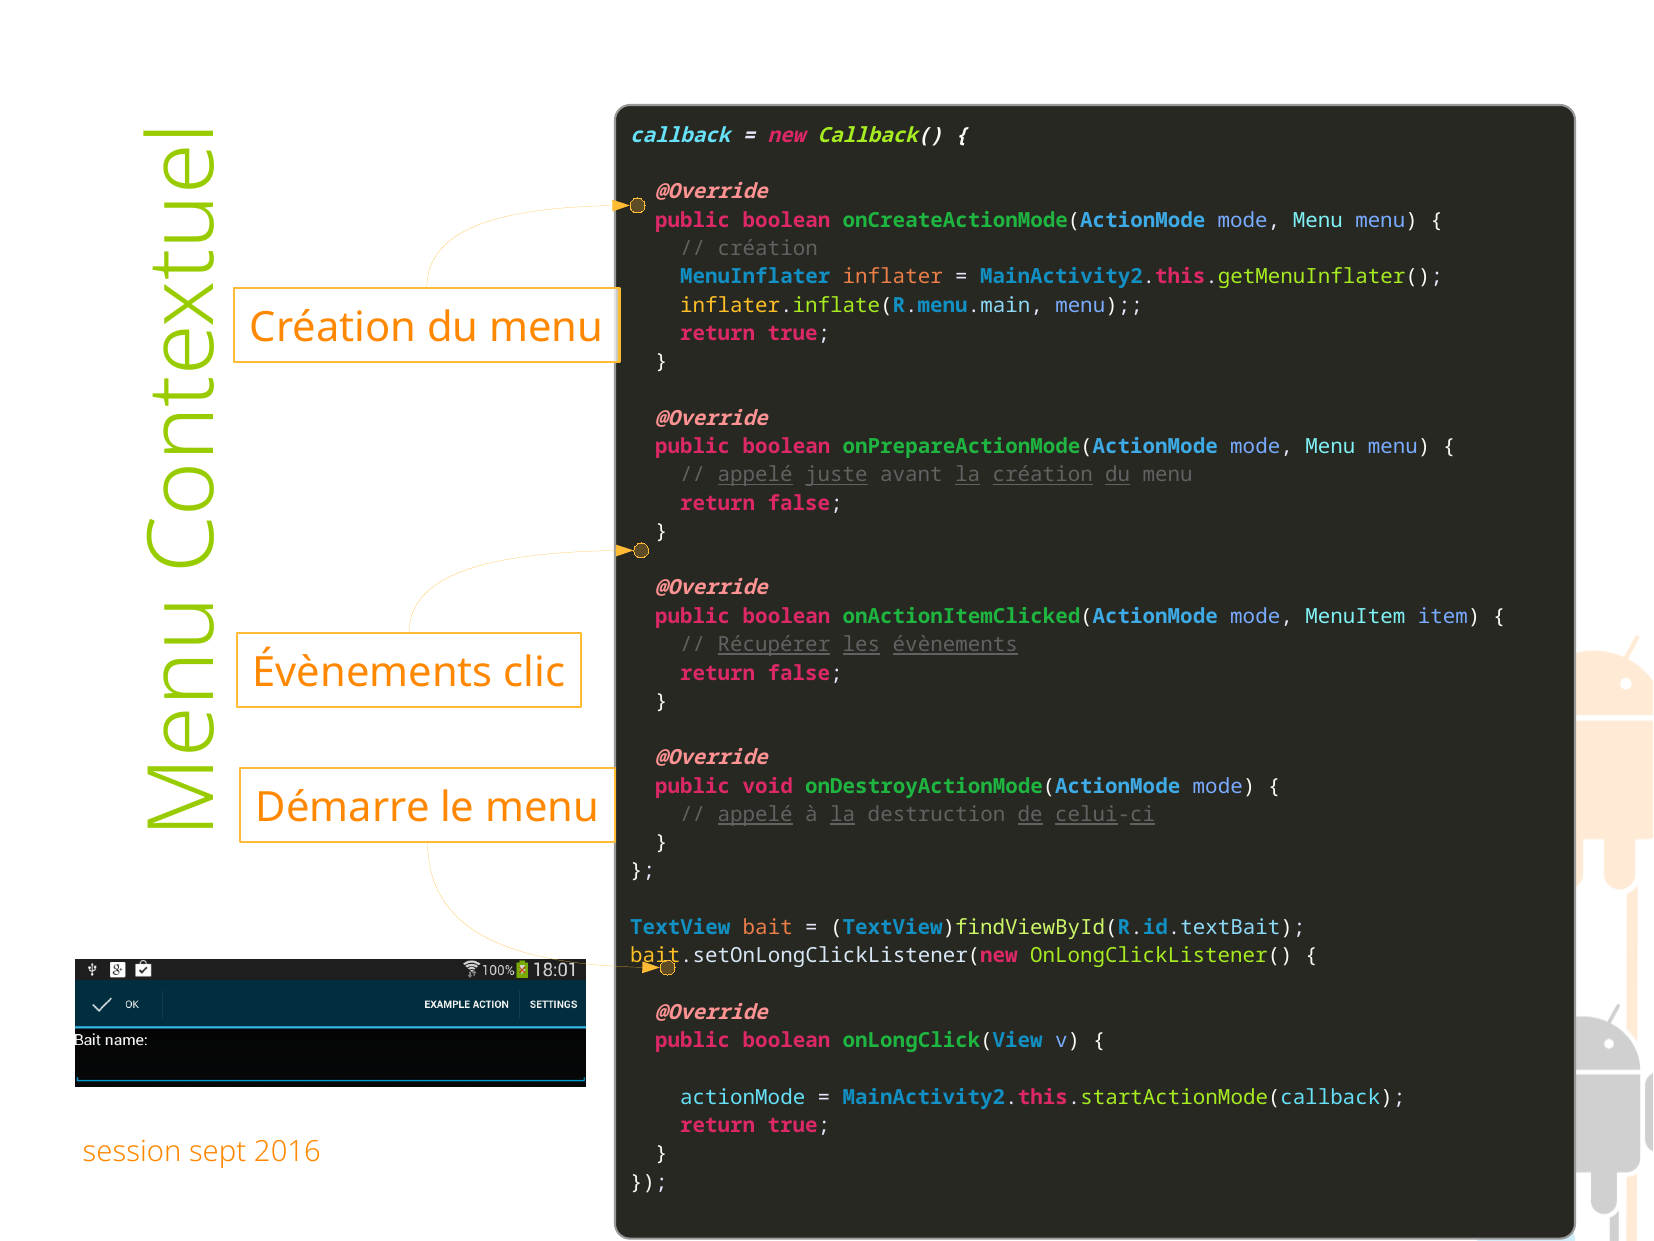

callback = new Callback() {
 @Override
 public boolean onCreateActionMode(ActionMode mode, Menu menu) {
 // création
 MenuInflater inflater = MainActivity2.this.getMenuInflater();
 inflater.inflate(R.menu.main, menu);;
 return true;
 }
 @Override
 public boolean onPrepareActionMode(ActionMode mode, Menu menu) {
 // appelé juste avant la création du menu
 return false;
 }
 @Override
 public boolean onActionItemClicked(ActionMode mode, MenuItem item) {
 // Récupérer les évènements
 return false;
 }
 @Override
 public void onDestroyActionMode(ActionMode mode) {
 // appelé à la destruction de celui-ci
 }
};
TextView bait = (TextView)findViewById(R.id.textBait);
bait.setOnLongClickListener(new OnLongClickListener() {
 @Override
 public boolean onLongClick(View v) {
 actionMode = MainActivity2.this.startActionMode(callback);
 return true;
 }
});
Création du menu
# Menu Contextuel
Évènements clic
Démarre le menu
session sept 2016
Yann Caron (c) 2014
90